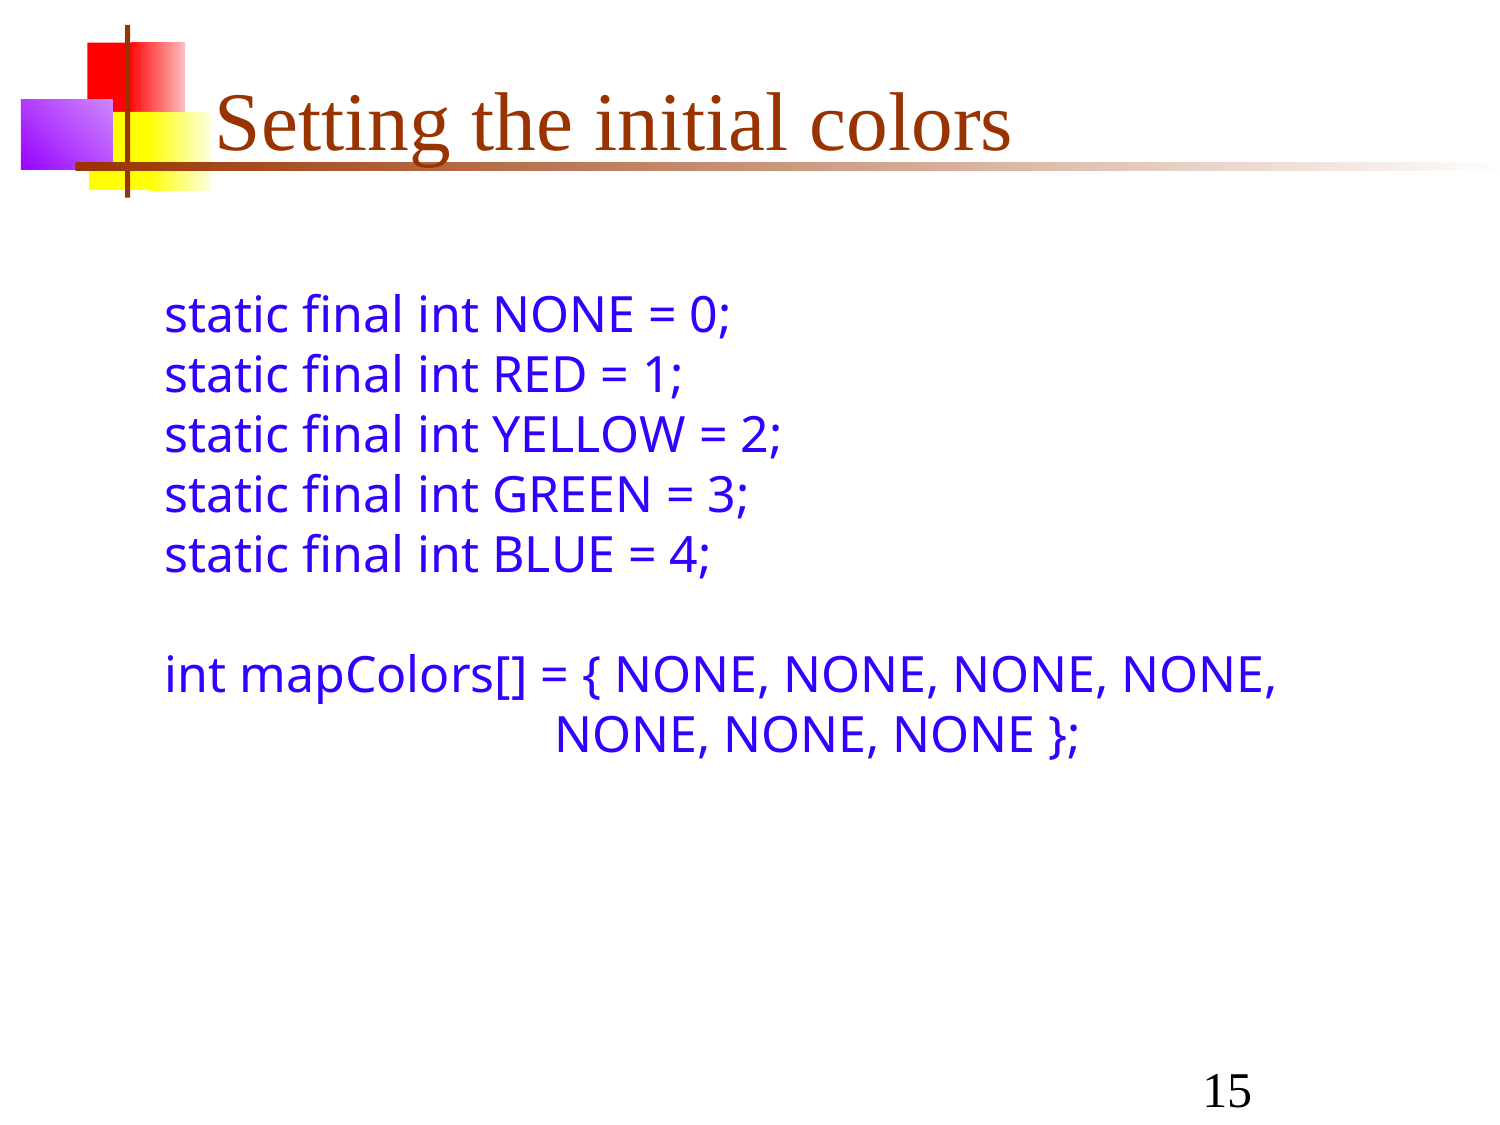

# Setting the initial colors
static final int NONE = 0;
static final int RED = 1;
static final int YELLOW = 2;
static final int GREEN = 3;
static final int BLUE = 4;
int mapColors[] = { NONE, NONE, NONE, NONE,
 NONE, NONE, NONE };
15